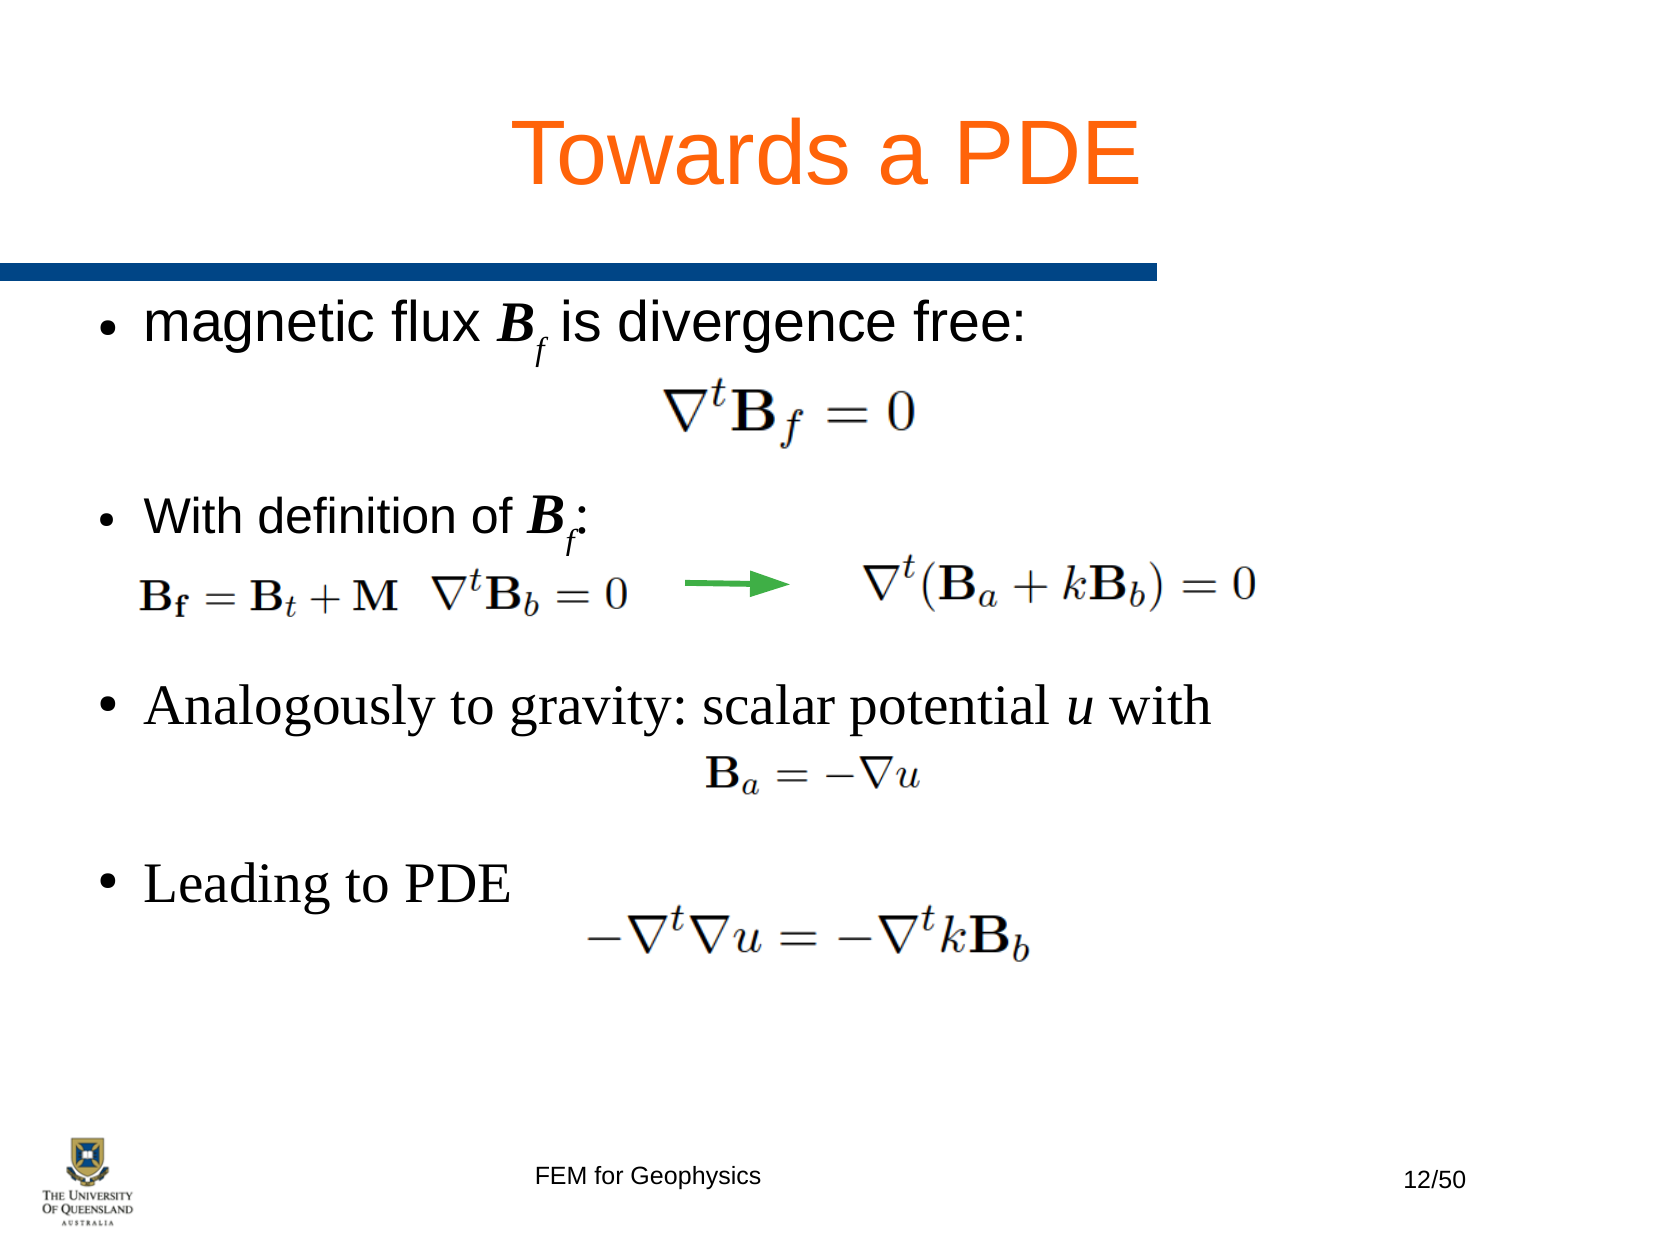

# Towards a PDE
magnetic flux Bf is divergence free:
With definition of Bf:
Analogously to gravity: scalar potential u with
Leading to PDE